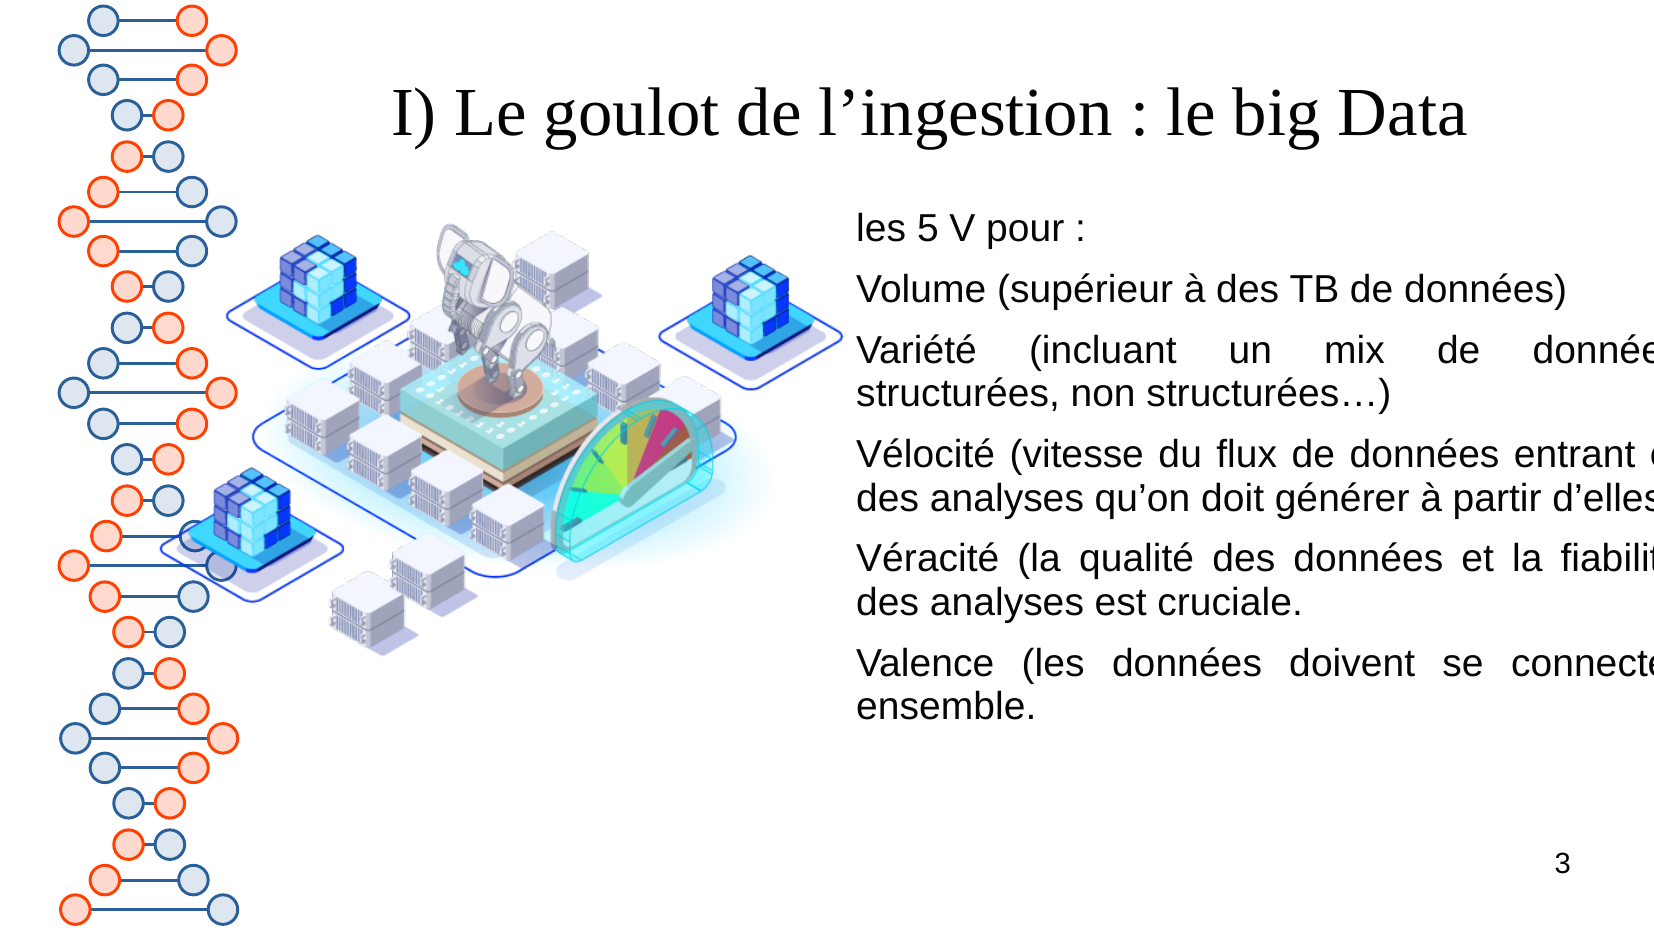

# I) Le goulot de l’ingestion : le big Data
les 5 V pour :
Volume (supérieur à des TB de données)
Variété (incluant un mix de données structurées, non structurées…)
Vélocité (vitesse du flux de données entrant et des analyses qu’on doit générer à partir d’elles)
Véracité (la qualité des données et la fiabilité des analyses est cruciale.
Valence (les données doivent se connecter ensemble.
3